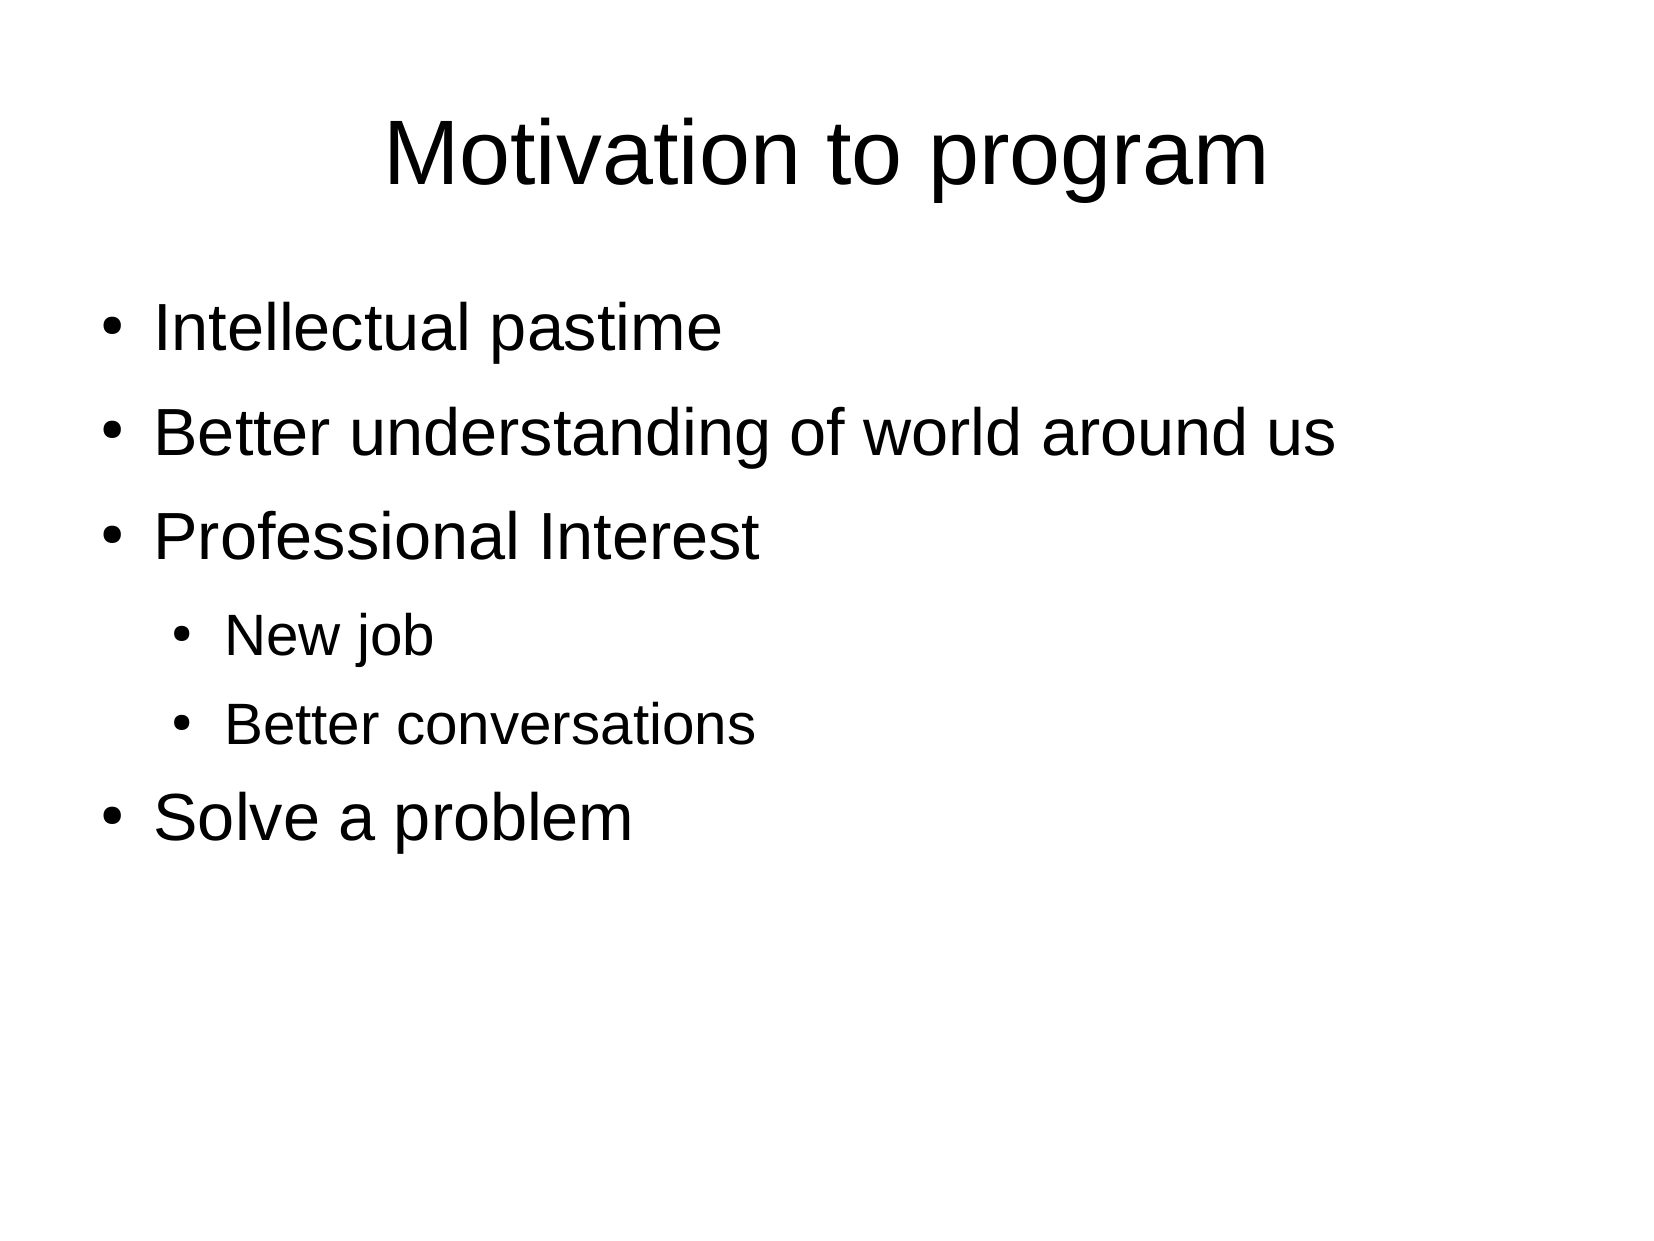

# Motivation to program
Intellectual pastime
Better understanding of world around us
Professional Interest
New job
Better conversations
Solve a problem